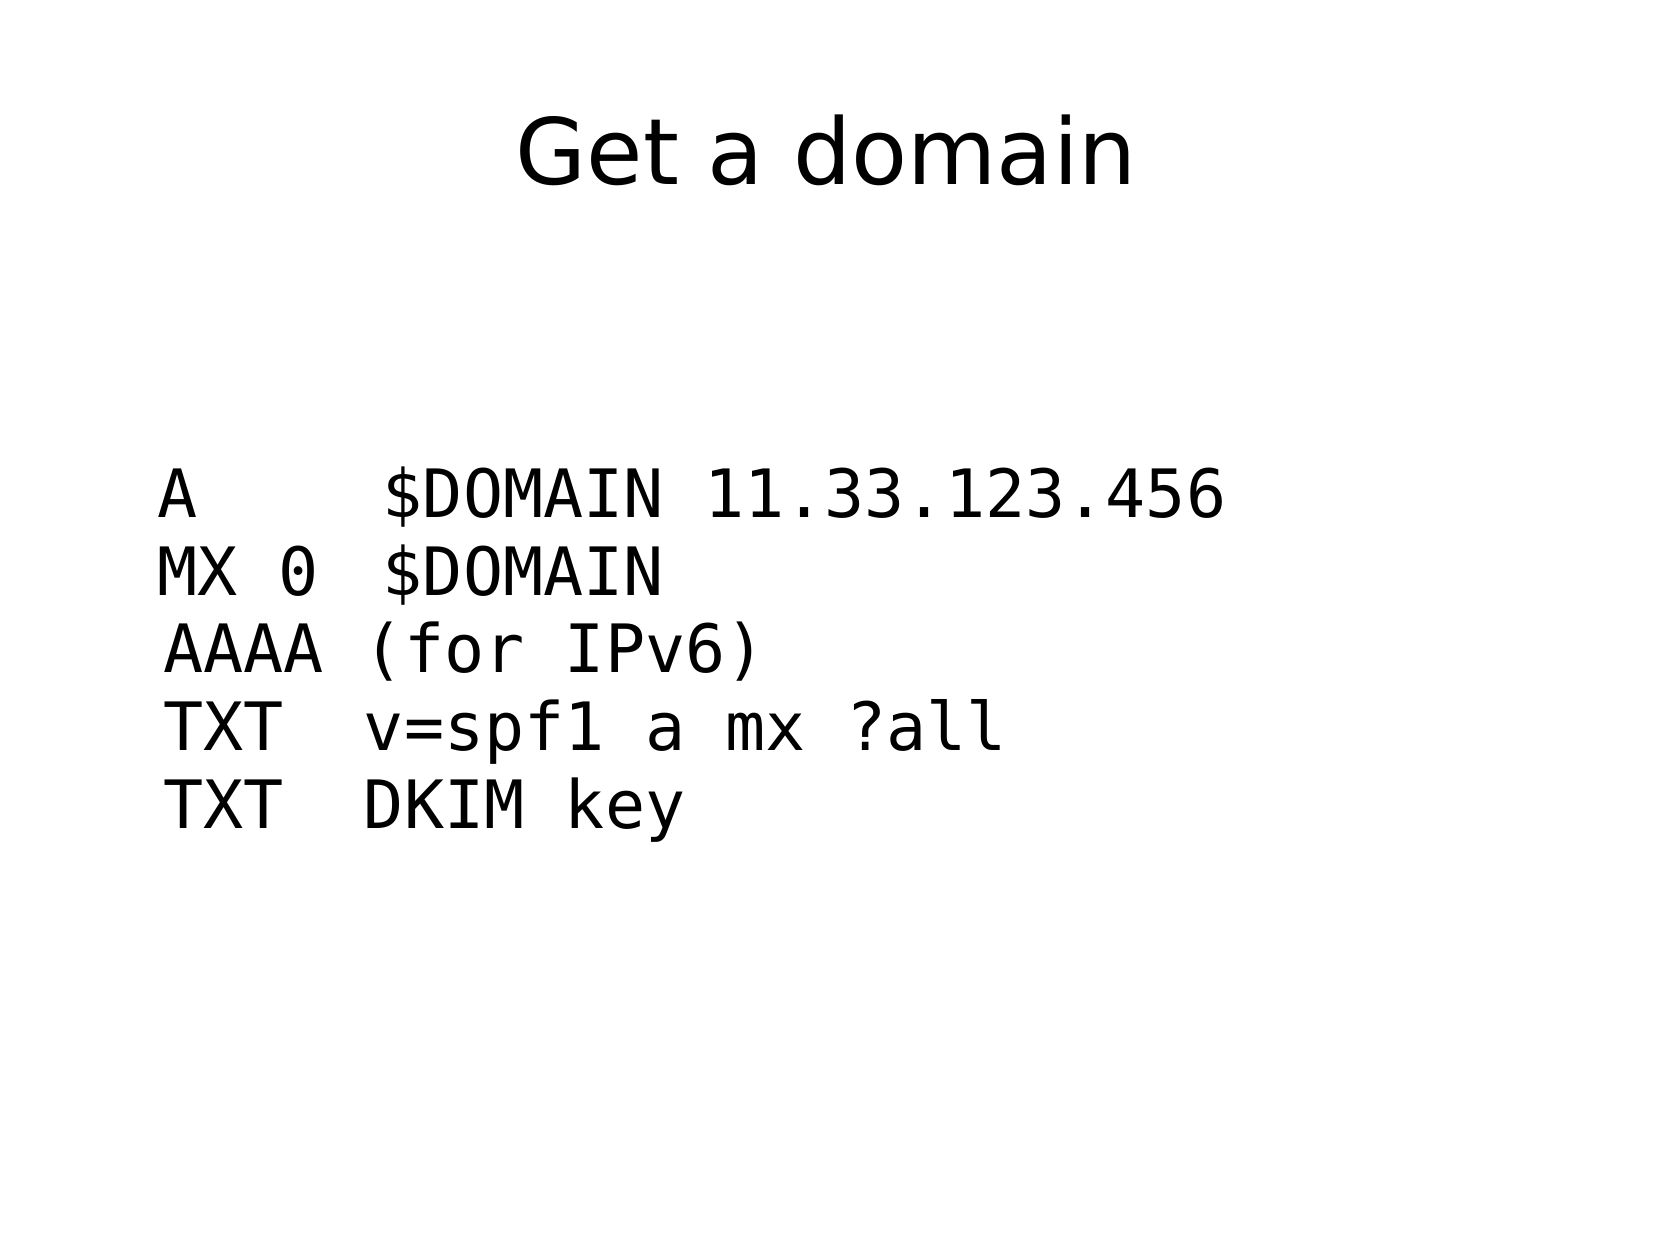

# Get a domain
	A 		$DOMAIN 11.33.123.456
	MX 0	$DOMAIN
 AAAA (for IPv6)
 TXT v=spf1 a mx ?all
 TXT DKIM key